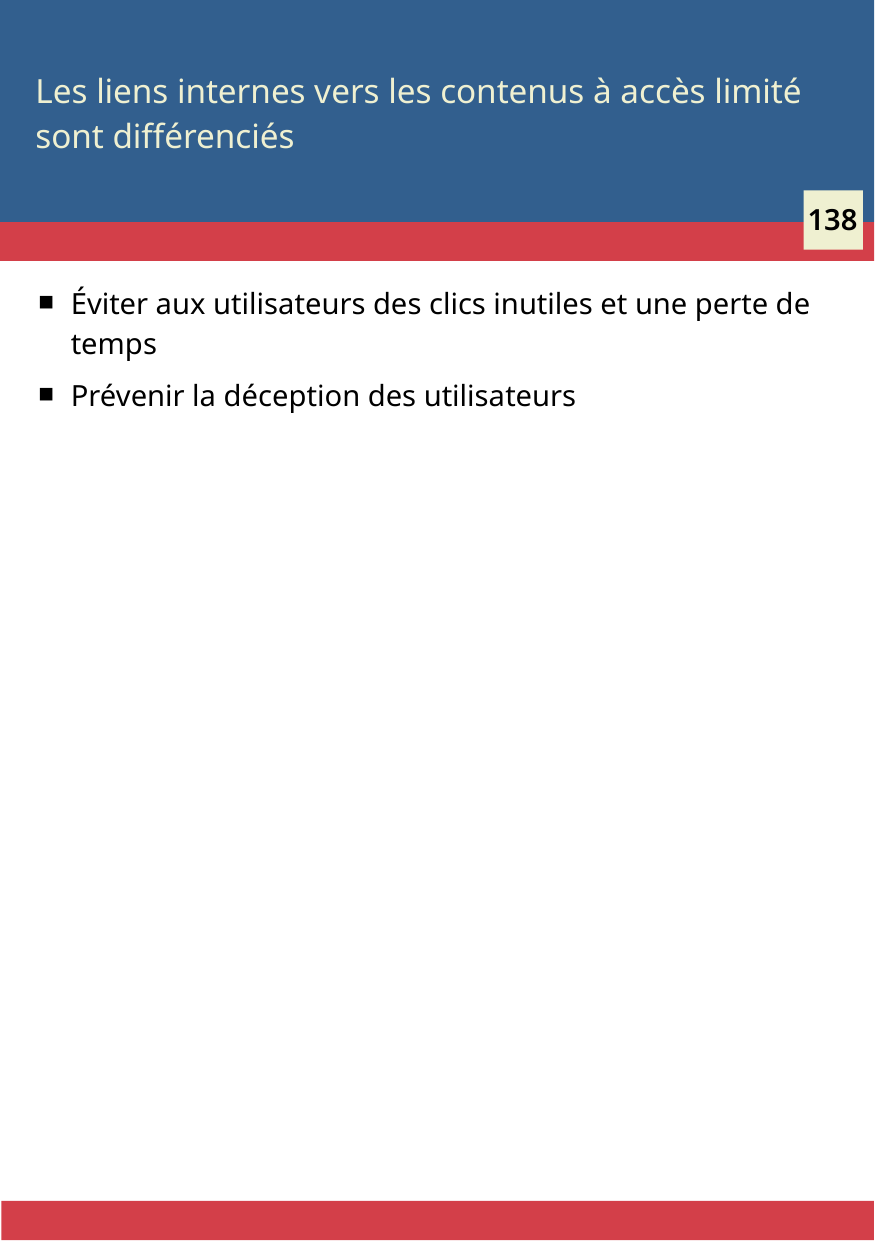

# Les liens internes vers les contenus à accès limité sont différenciés
138
Éviter aux utilisateurs des clics inutiles et une perte de temps
Prévenir la déception des utilisateurs